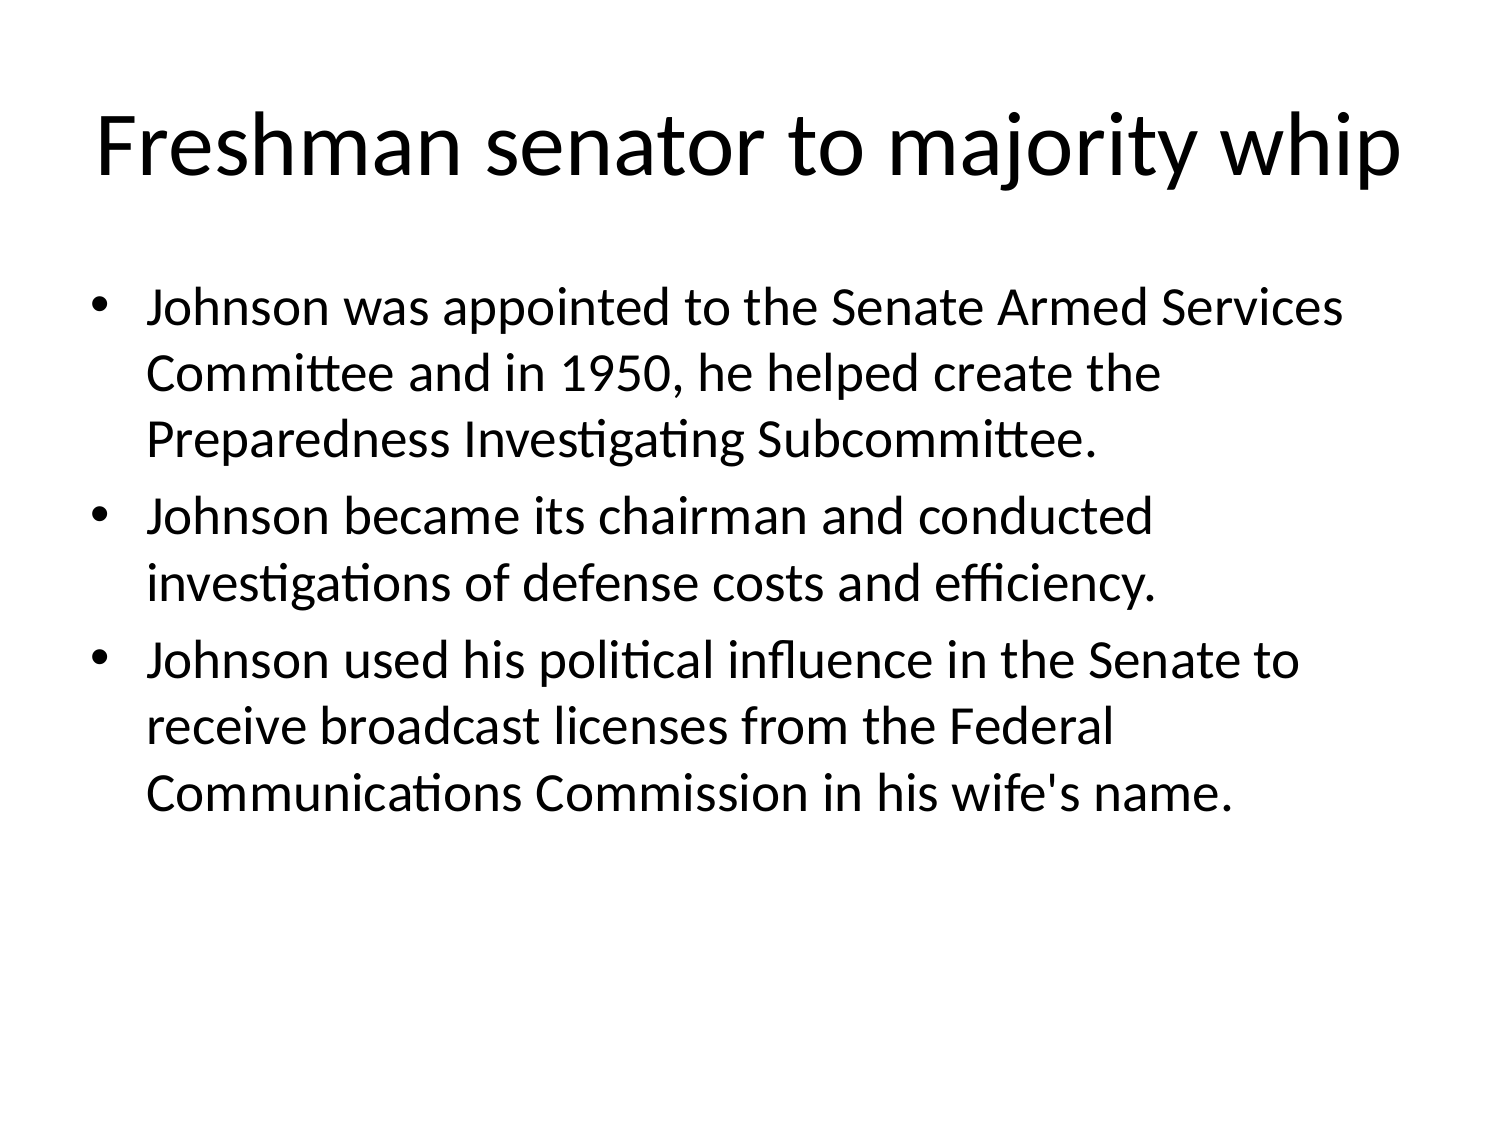

# Freshman senator to majority whip
Johnson was appointed to the Senate Armed Services Committee and in 1950, he helped create the Preparedness Investigating Subcommittee.
Johnson became its chairman and conducted investigations of defense costs and efficiency.
Johnson used his political influence in the Senate to receive broadcast licenses from the Federal Communications Commission in his wife's name.